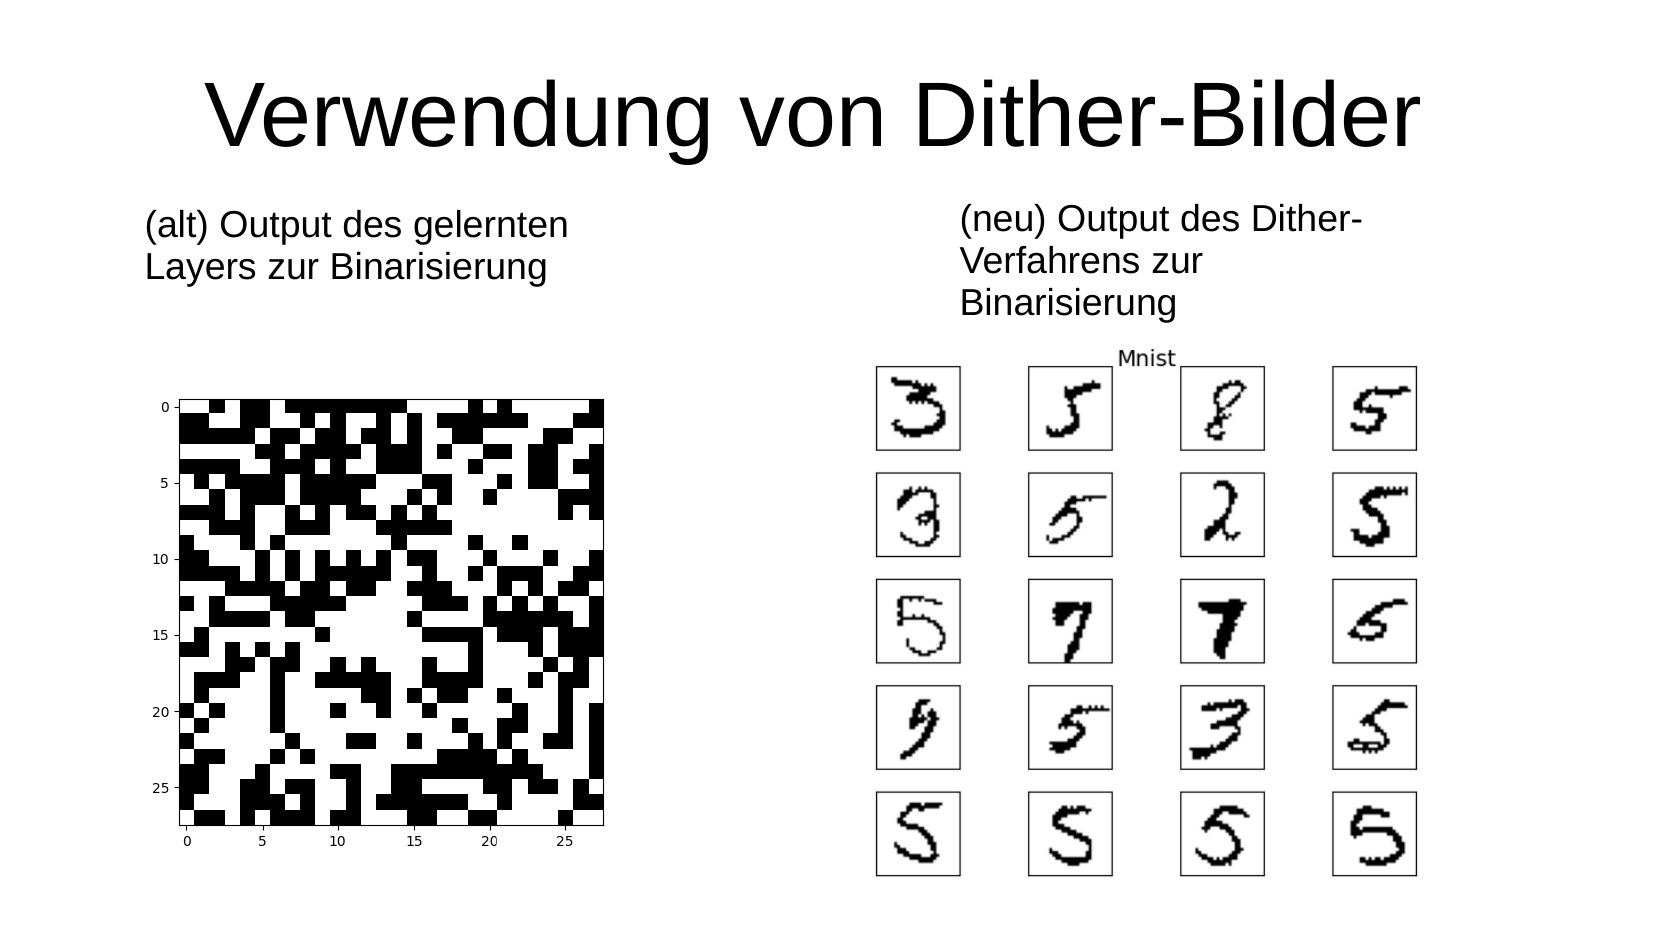

# Verwendung von Dither-Bilder
(neu) Output des Dither-Verfahrens zur Binarisierung
(alt) Output des gelernten Layers zur Binarisierung